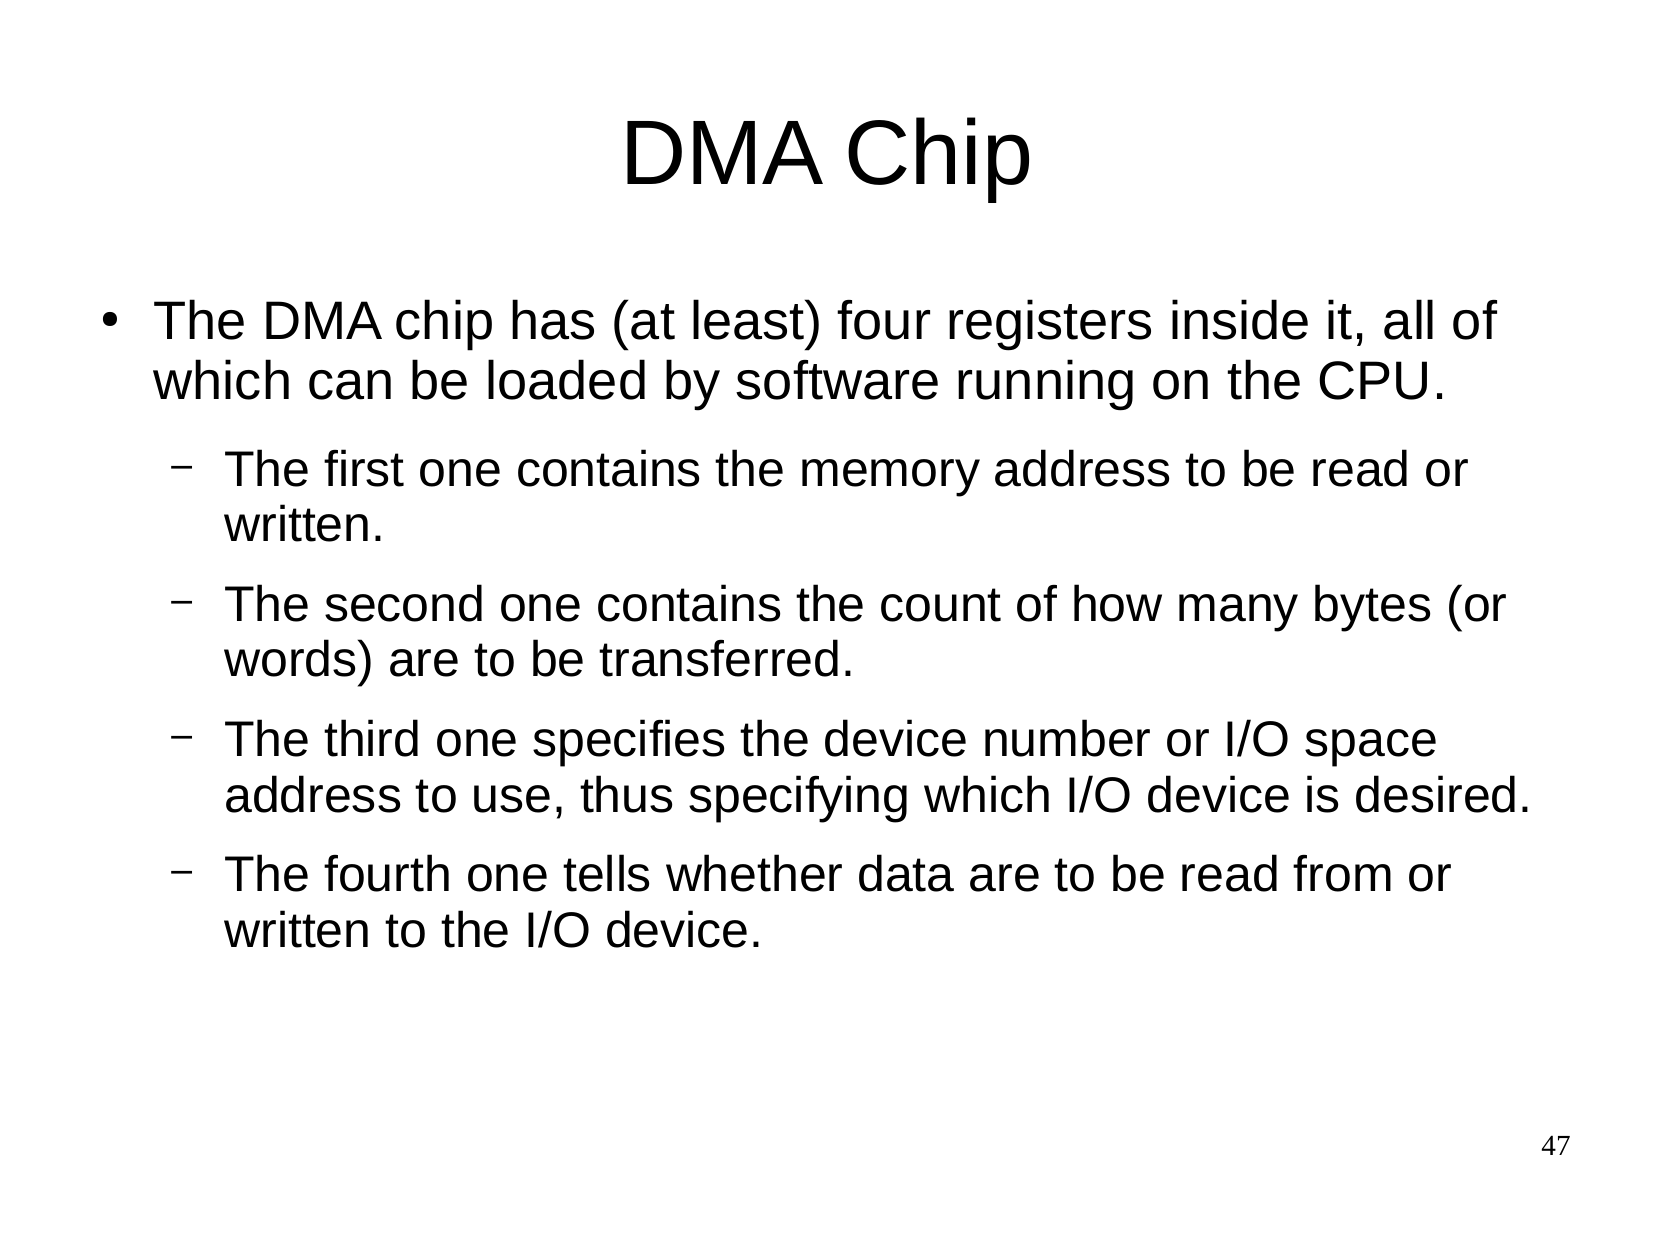

# DMA Chip
The DMA chip has (at least) four registers inside it, all of which can be loaded by software running on the CPU.
The first one contains the memory address to be read or written.
The second one contains the count of how many bytes (or words) are to be transferred.
The third one specifies the device number or I/O space address to use, thus specifying which I/O device is desired.
The fourth one tells whether data are to be read from or written to the I/O device.
47